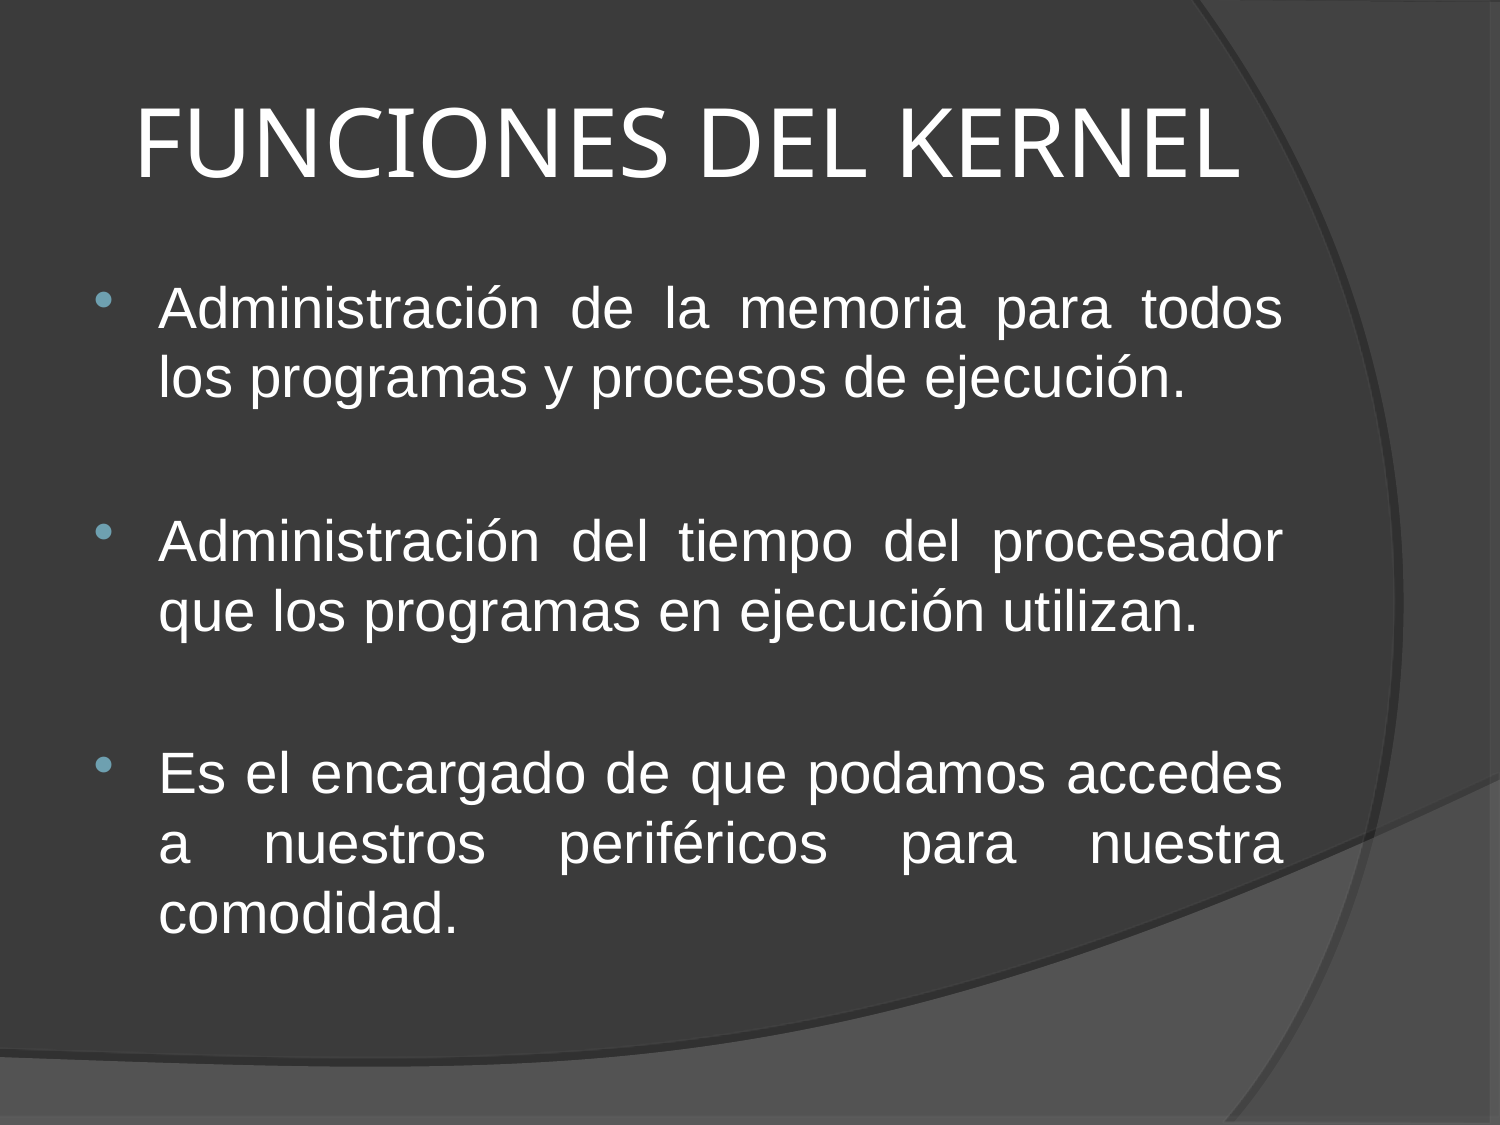

# FUNCIONES DEL KERNEL
Administración de la memoria para todos los programas y procesos de ejecución.
Administración del tiempo del procesador que los programas en ejecución utilizan.
Es el encargado de que podamos accedes a nuestros periféricos para nuestra comodidad.